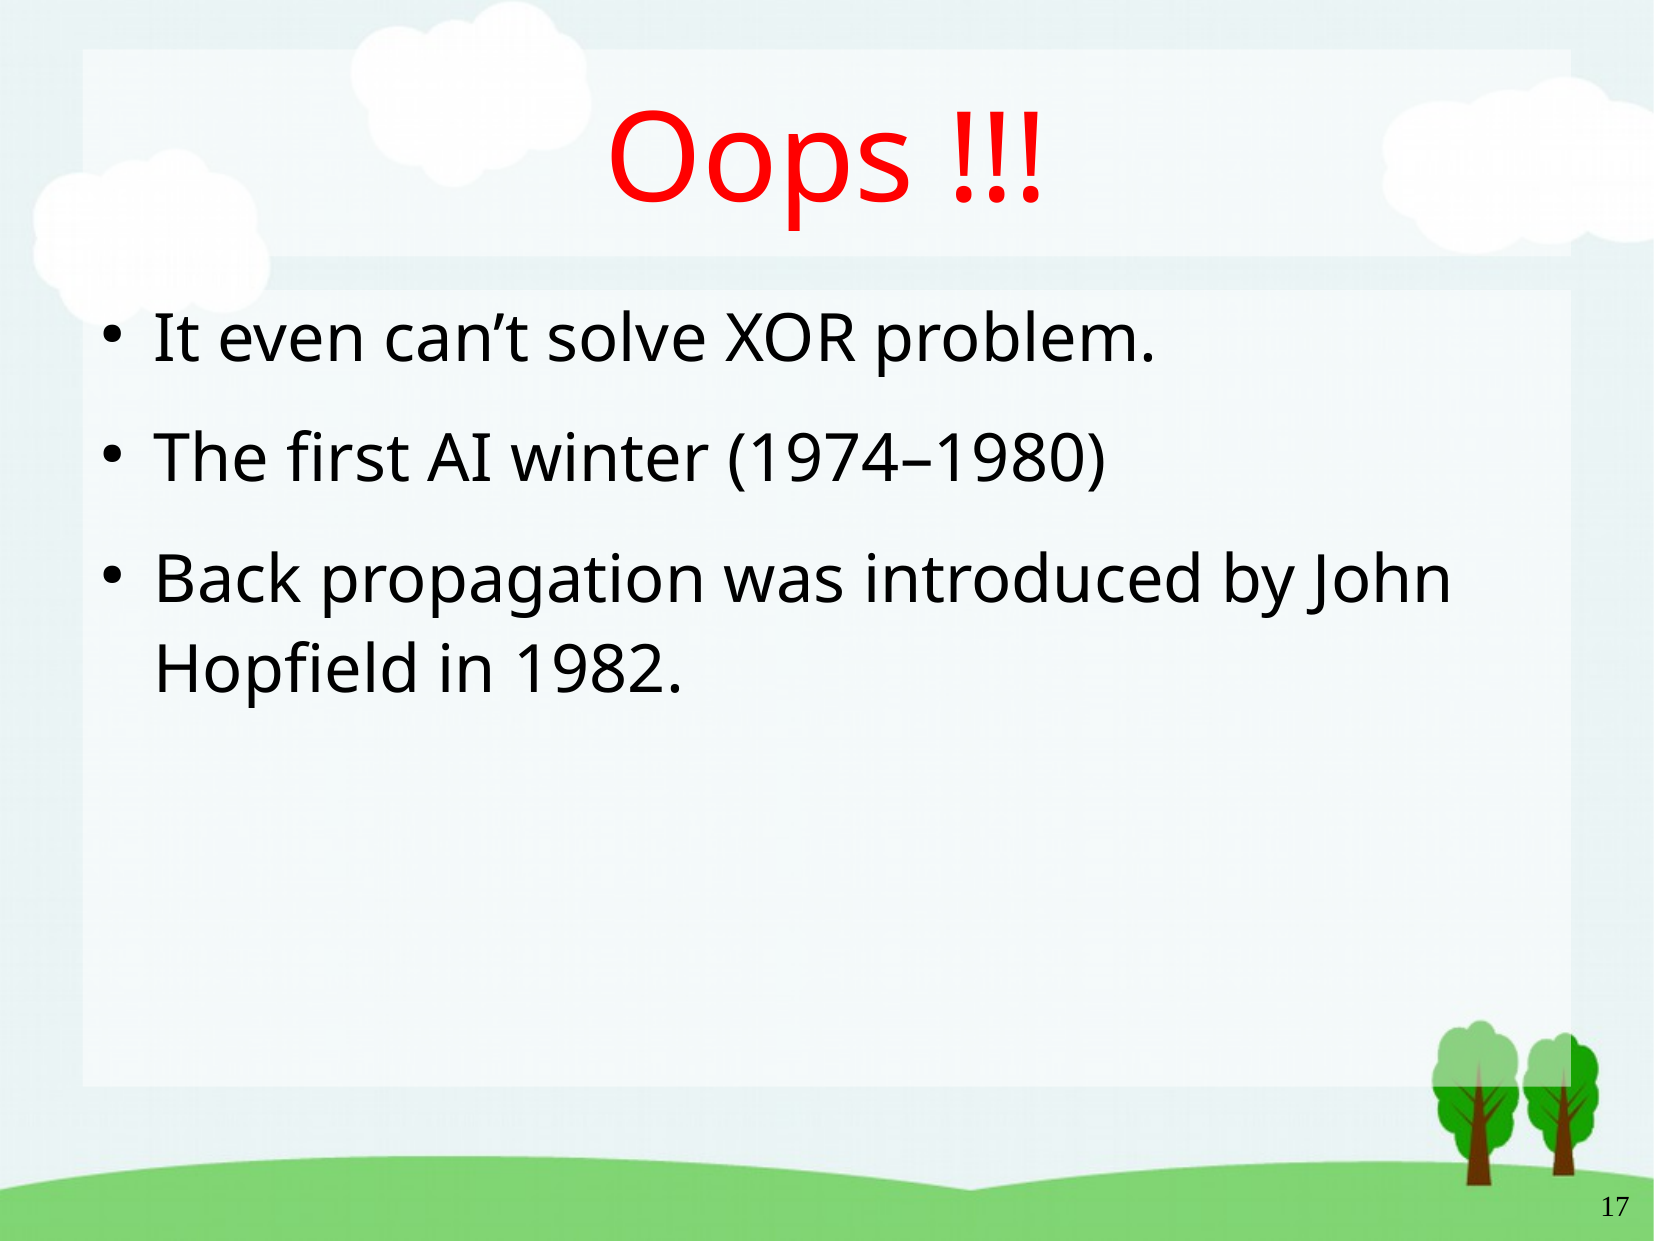

# Oops !!!
It even can’t solve XOR problem.
The first AI winter (1974–1980)
Back propagation was introduced by John Hopfield in 1982.
17